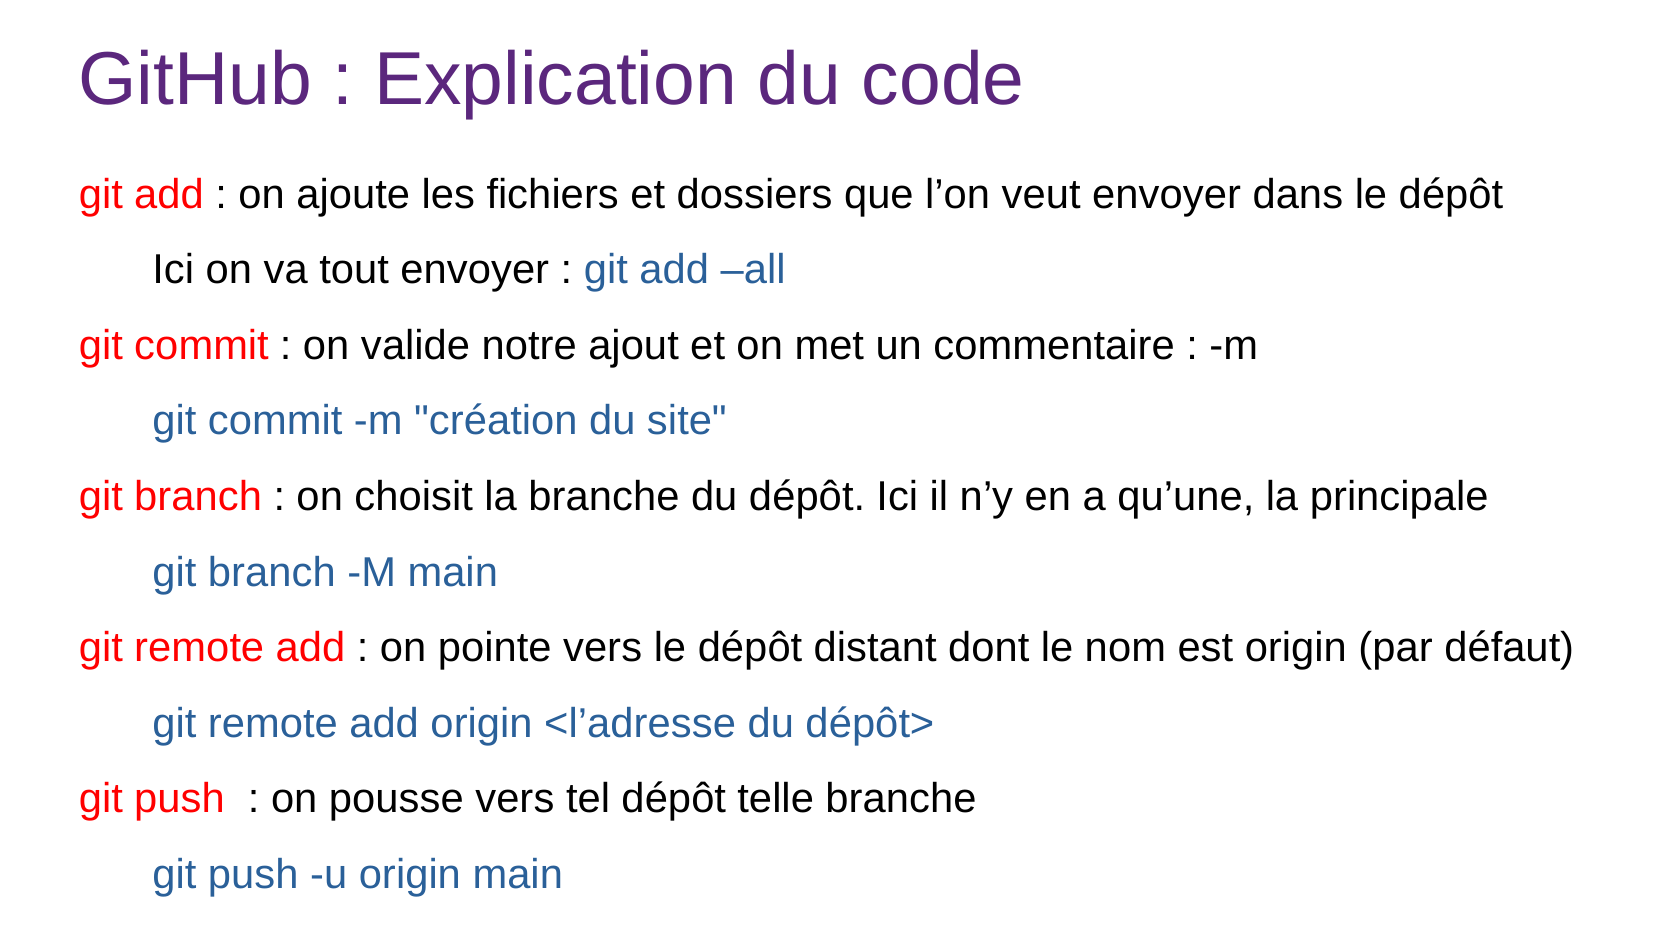

# GitHub : Explication du code
git add : on ajoute les fichiers et dossiers que l’on veut envoyer dans le dépôt
	Ici on va tout envoyer : git add –all
git commit : on valide notre ajout et on met un commentaire : -m
 	git commit -m "création du site"
git branch : on choisit la branche du dépôt. Ici il n’y en a qu’une, la principale
	git branch -M main
git remote add : on pointe vers le dépôt distant dont le nom est origin (par défaut)
	git remote add origin <l’adresse du dépôt>
git push  : on pousse vers tel dépôt telle branche
 	git push -u origin main